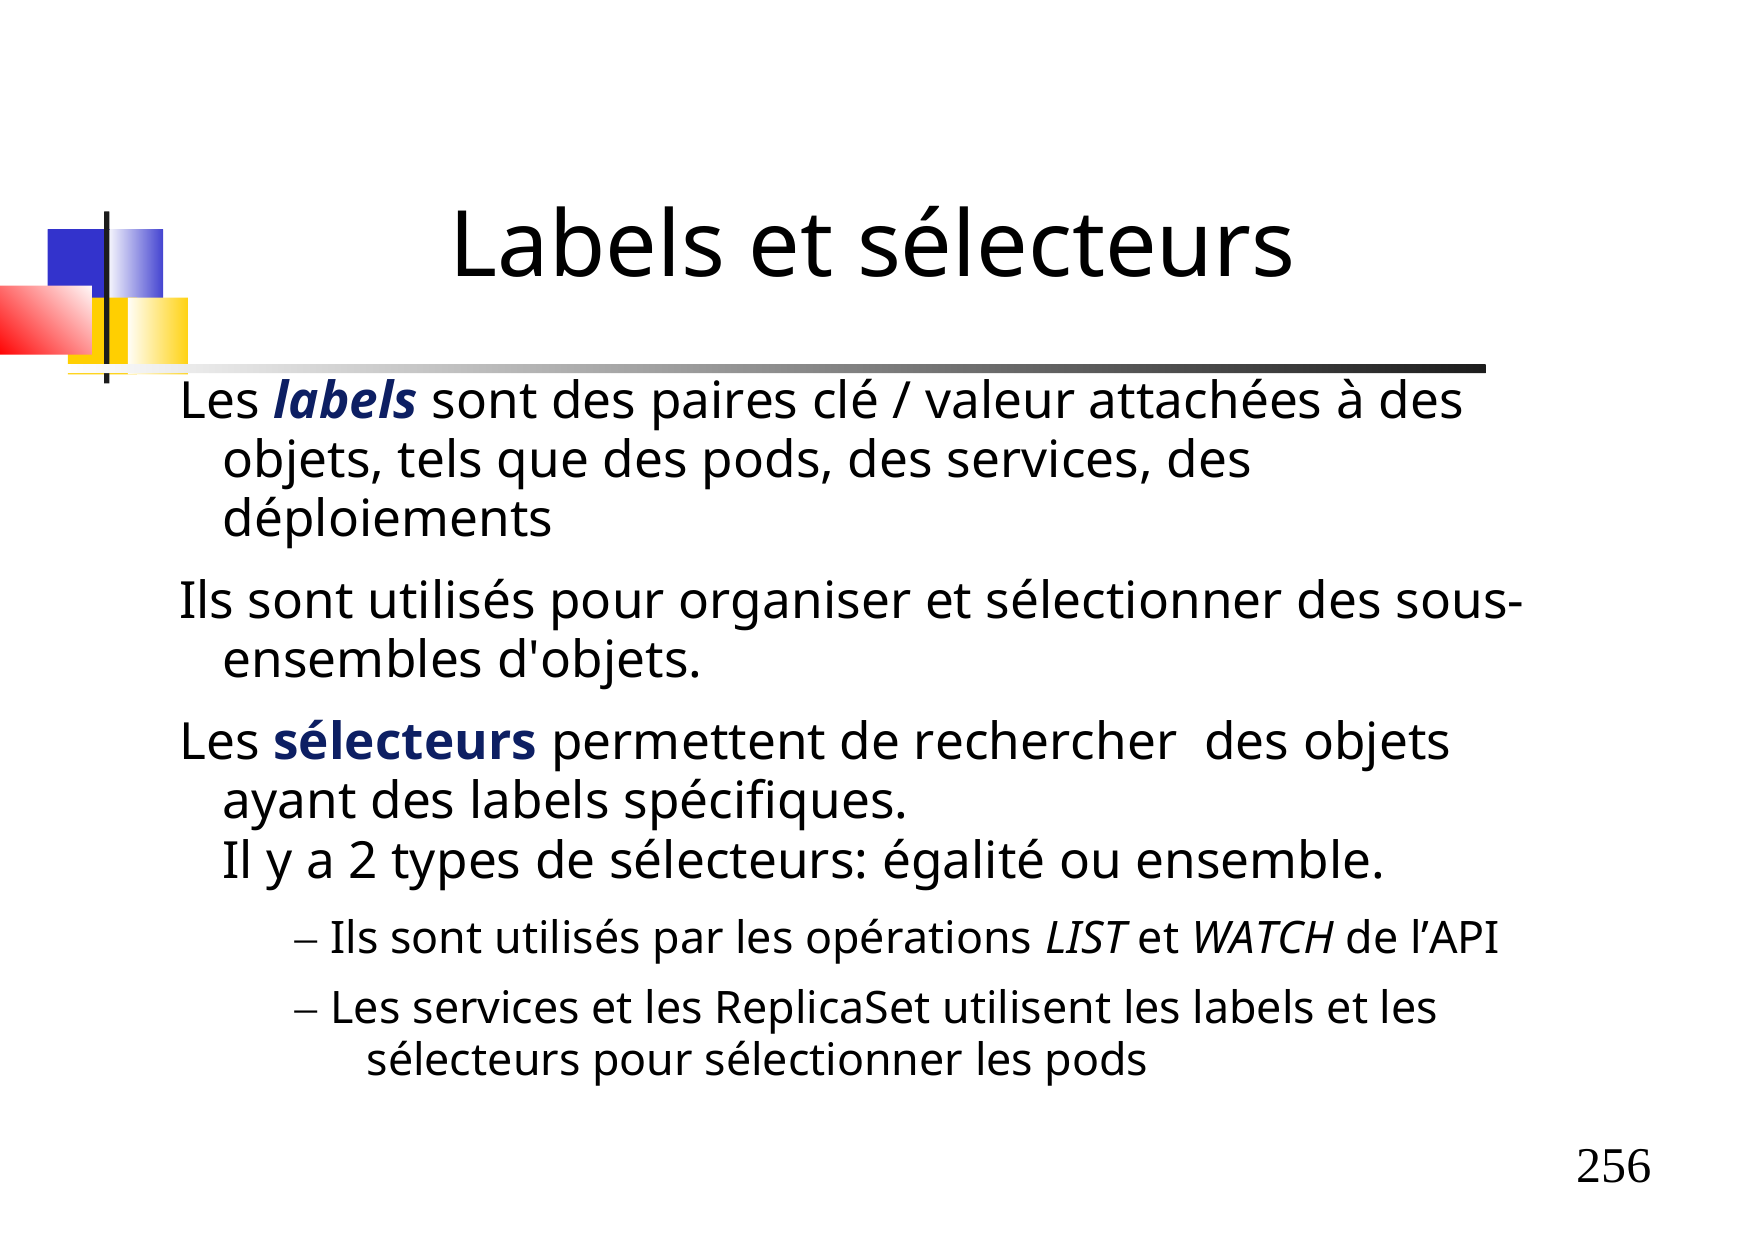

# Labels et sélecteurs
Les labels sont des paires clé / valeur attachées à des objets, tels que des pods, des services, des déploiements
Ils sont utilisés pour organiser et sélectionner des sous-ensembles d'objets.
Les sélecteurs permettent de rechercher des objets ayant des labels spécifiques.
Il y a 2 types de sélecteurs: égalité ou ensemble.
Ils sont utilisés par les opérations LIST et WATCH de l’API
Les services et les ReplicaSet utilisent les labels et les sélecteurs pour sélectionner les pods